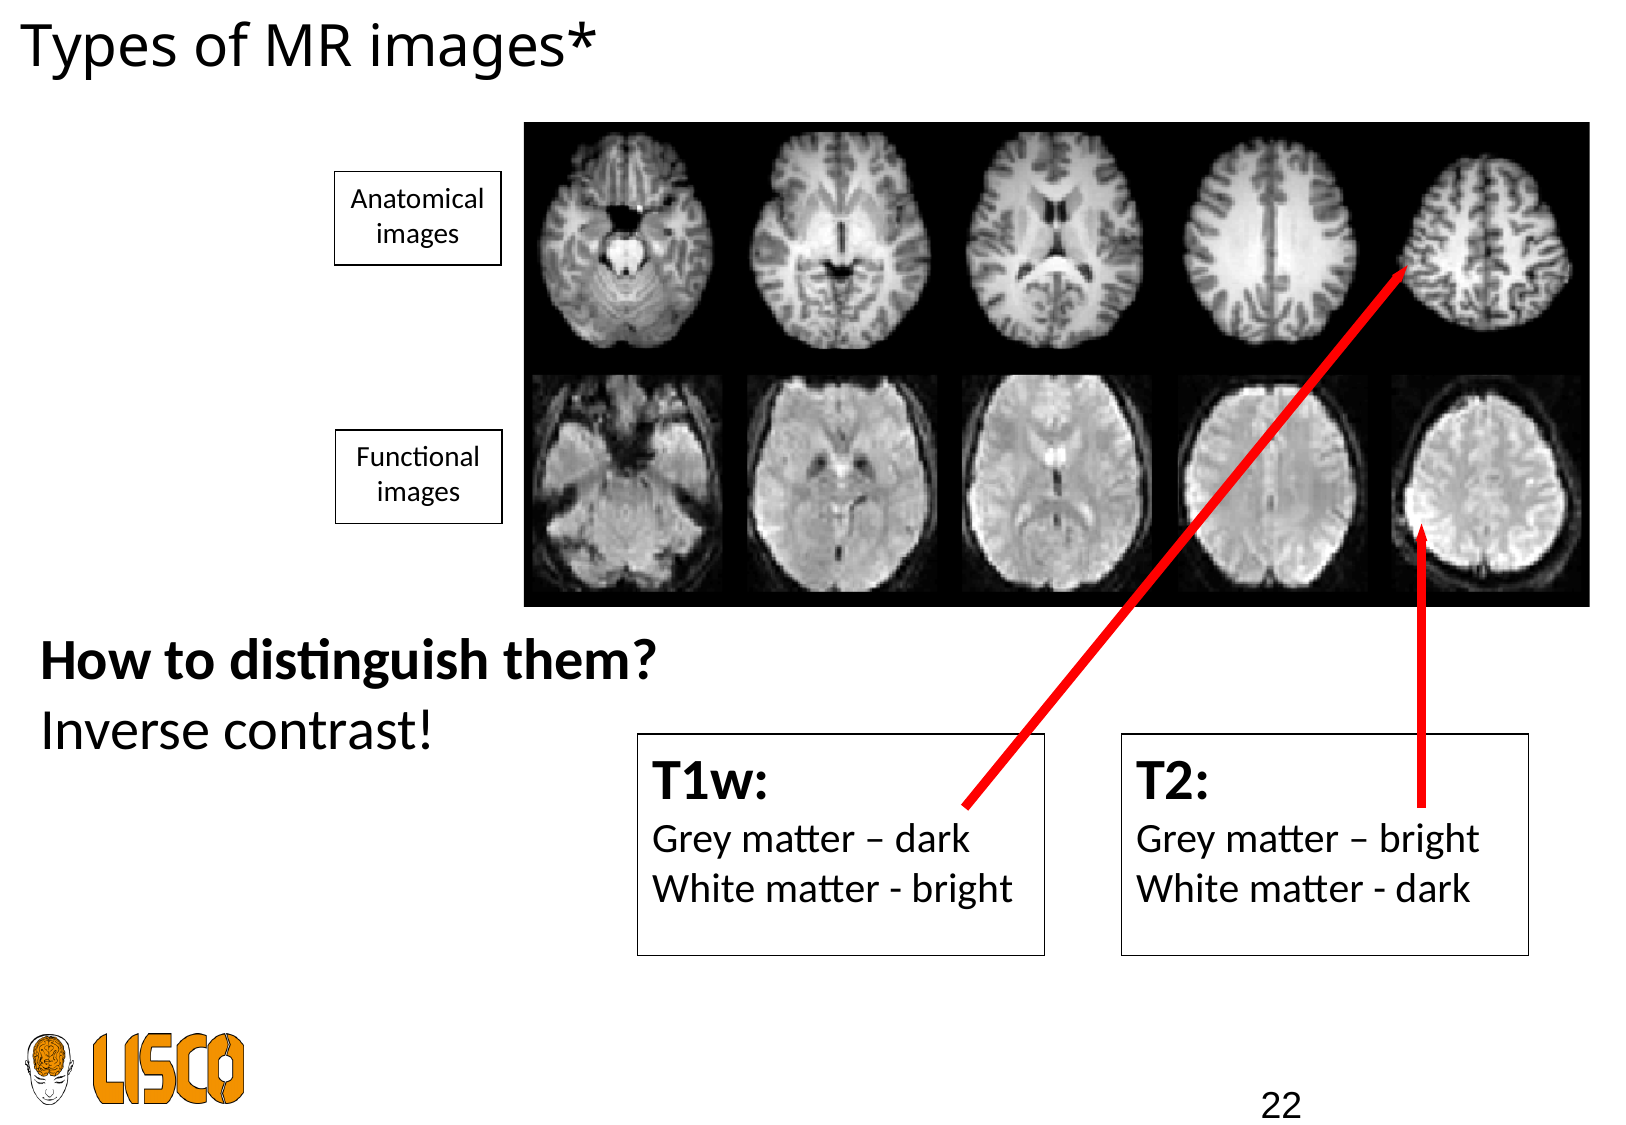

Types of MR images*
Anatomical images
Functional images
How to distinguish them?
Inverse contrast!
T1w:
Grey matter – dark
White matter - bright
T2:
Grey matter – bright
White matter - dark